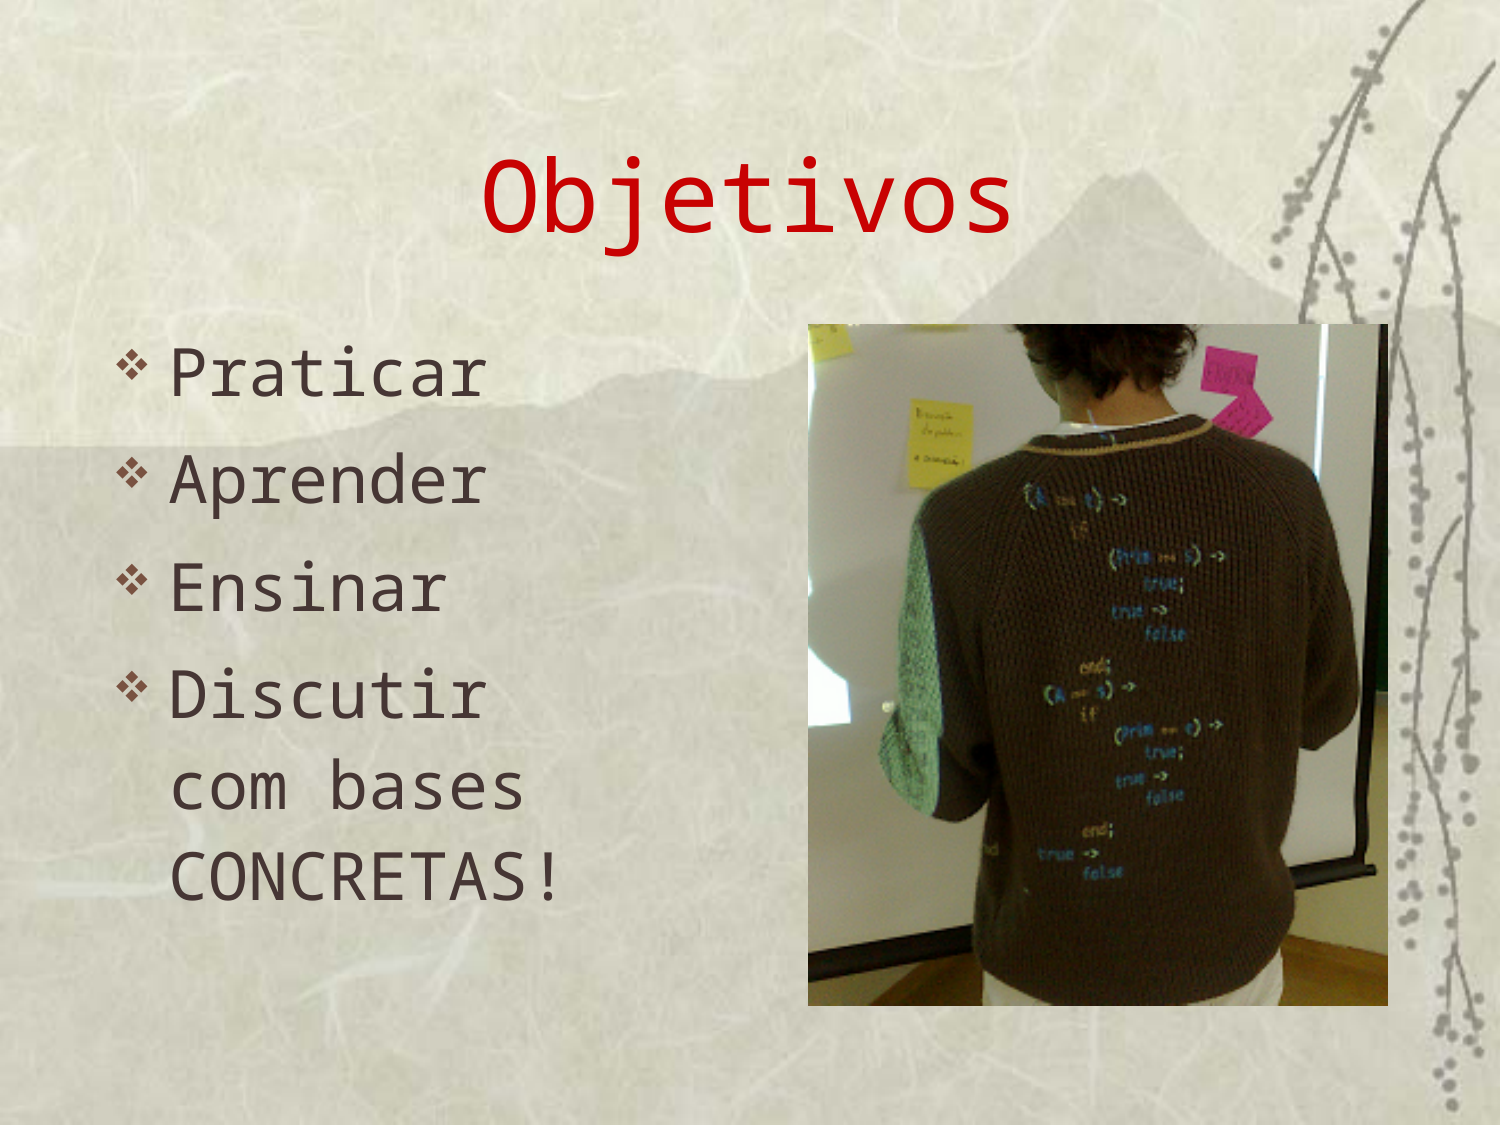

# Objetivos
Praticar
Aprender
Ensinar
Discutir
com bases
CONCRETAS!